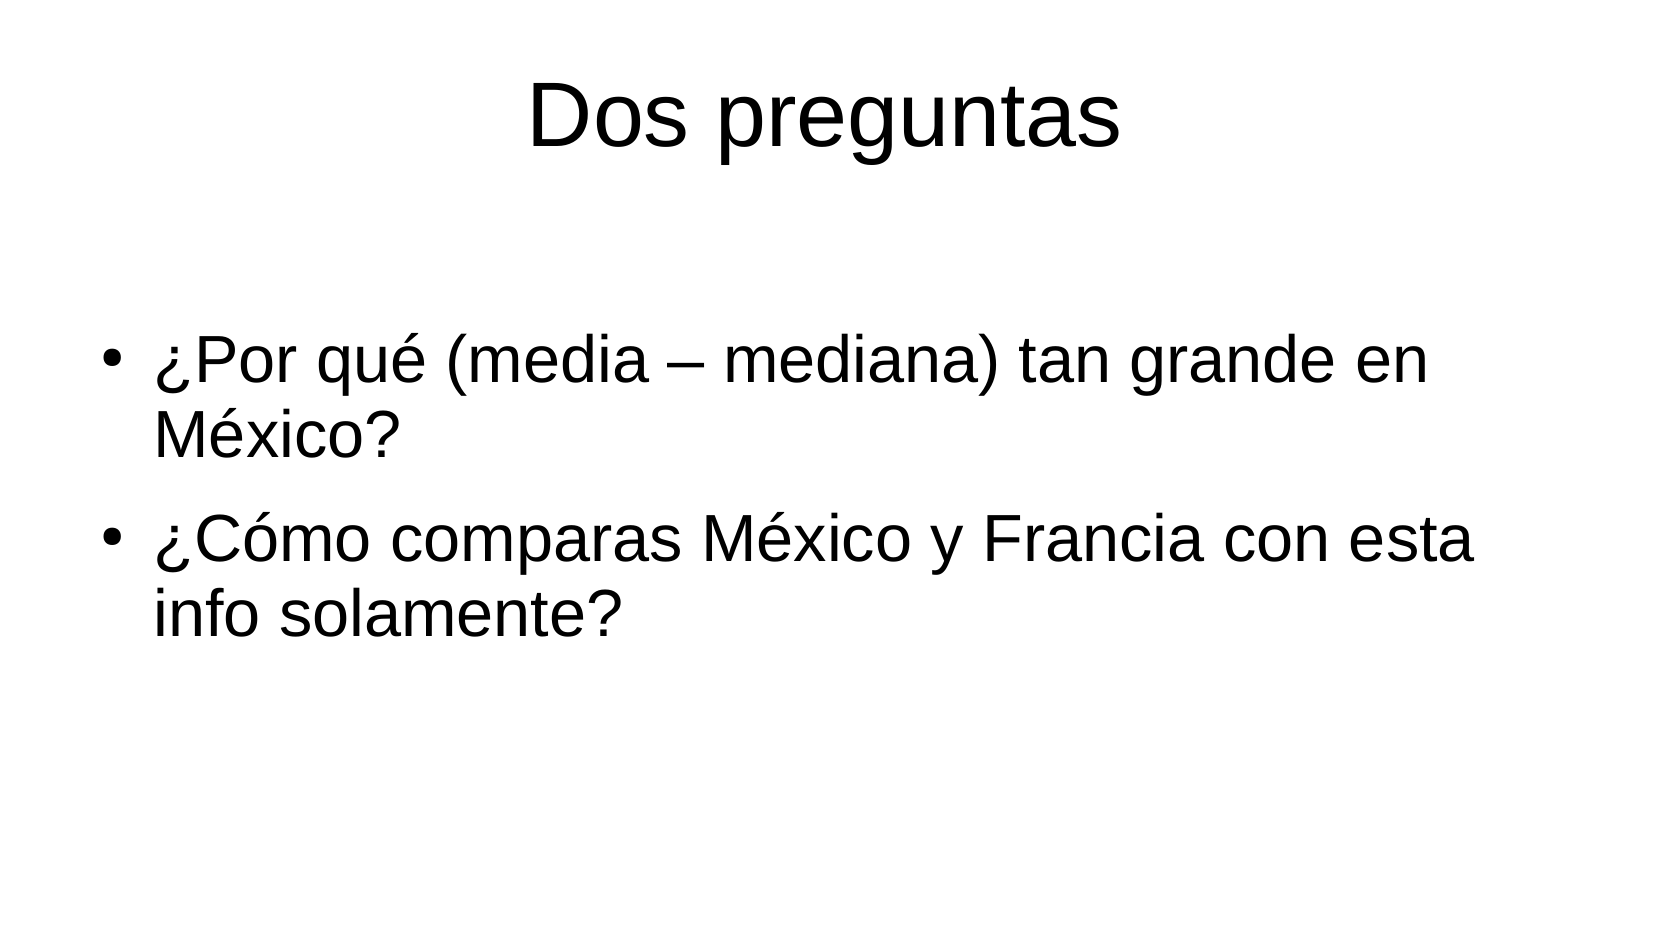

# Dos preguntas
¿Por qué (media – mediana) tan grande en México?
¿Cómo comparas México y Francia con esta info solamente?